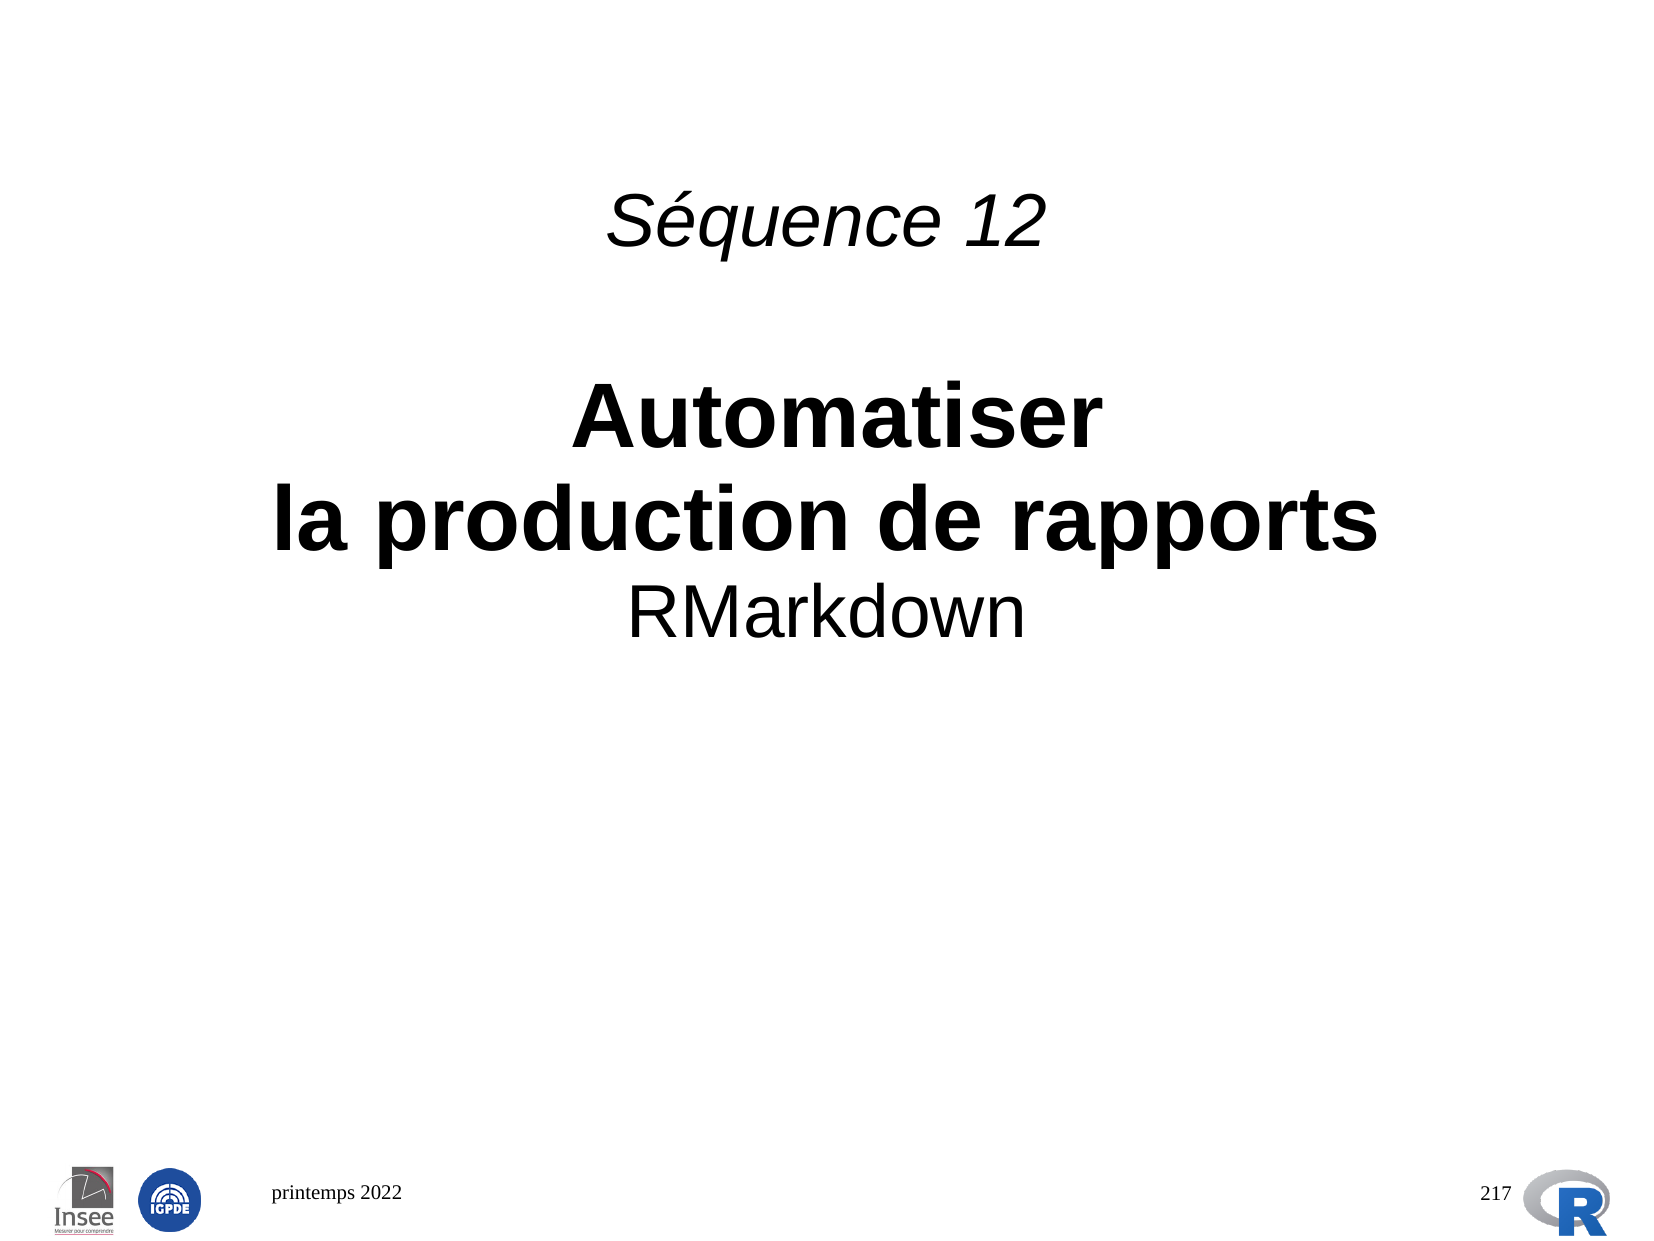

# Séquence 12 Automatiser la production de rapports RMarkdown
printemps 2022
217